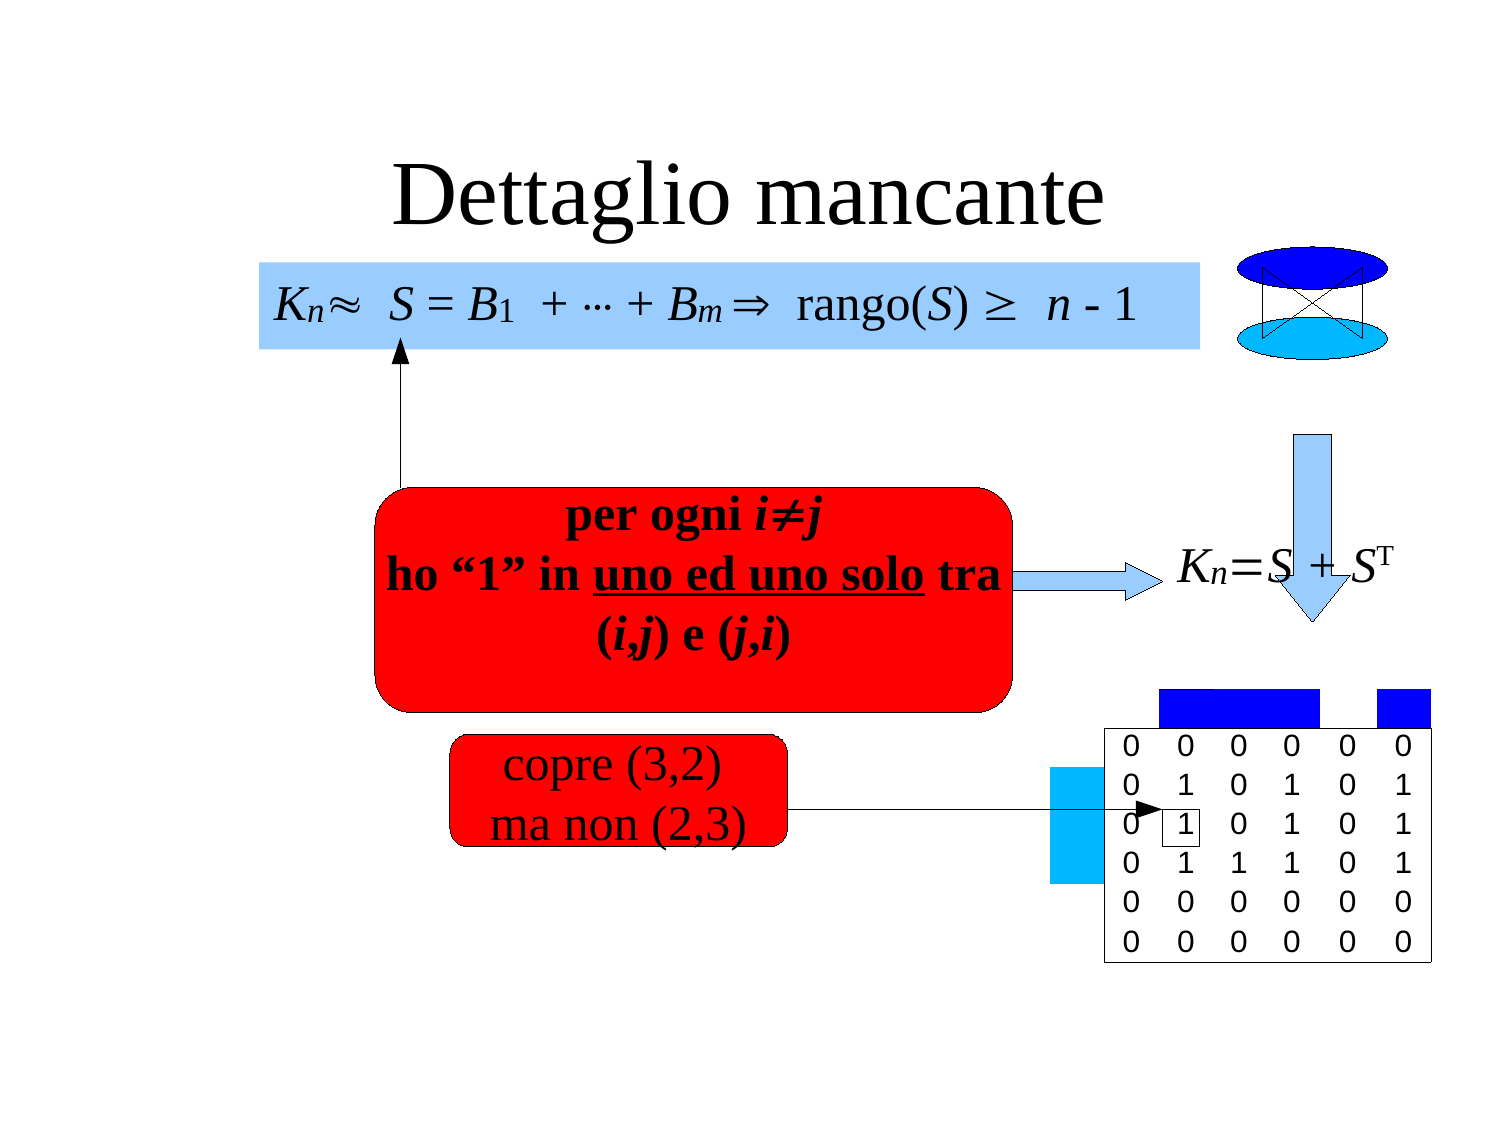

# Dettaglio mancante
copre (3,2)
ma non (2,3)
Kn S = B1 + ⋯ + Bm ⇒ rango(S)  n - 1
per ogni ij
ho “1” in uno ed uno solo tra
(i,j) e (j,i)
Kn=S + ST